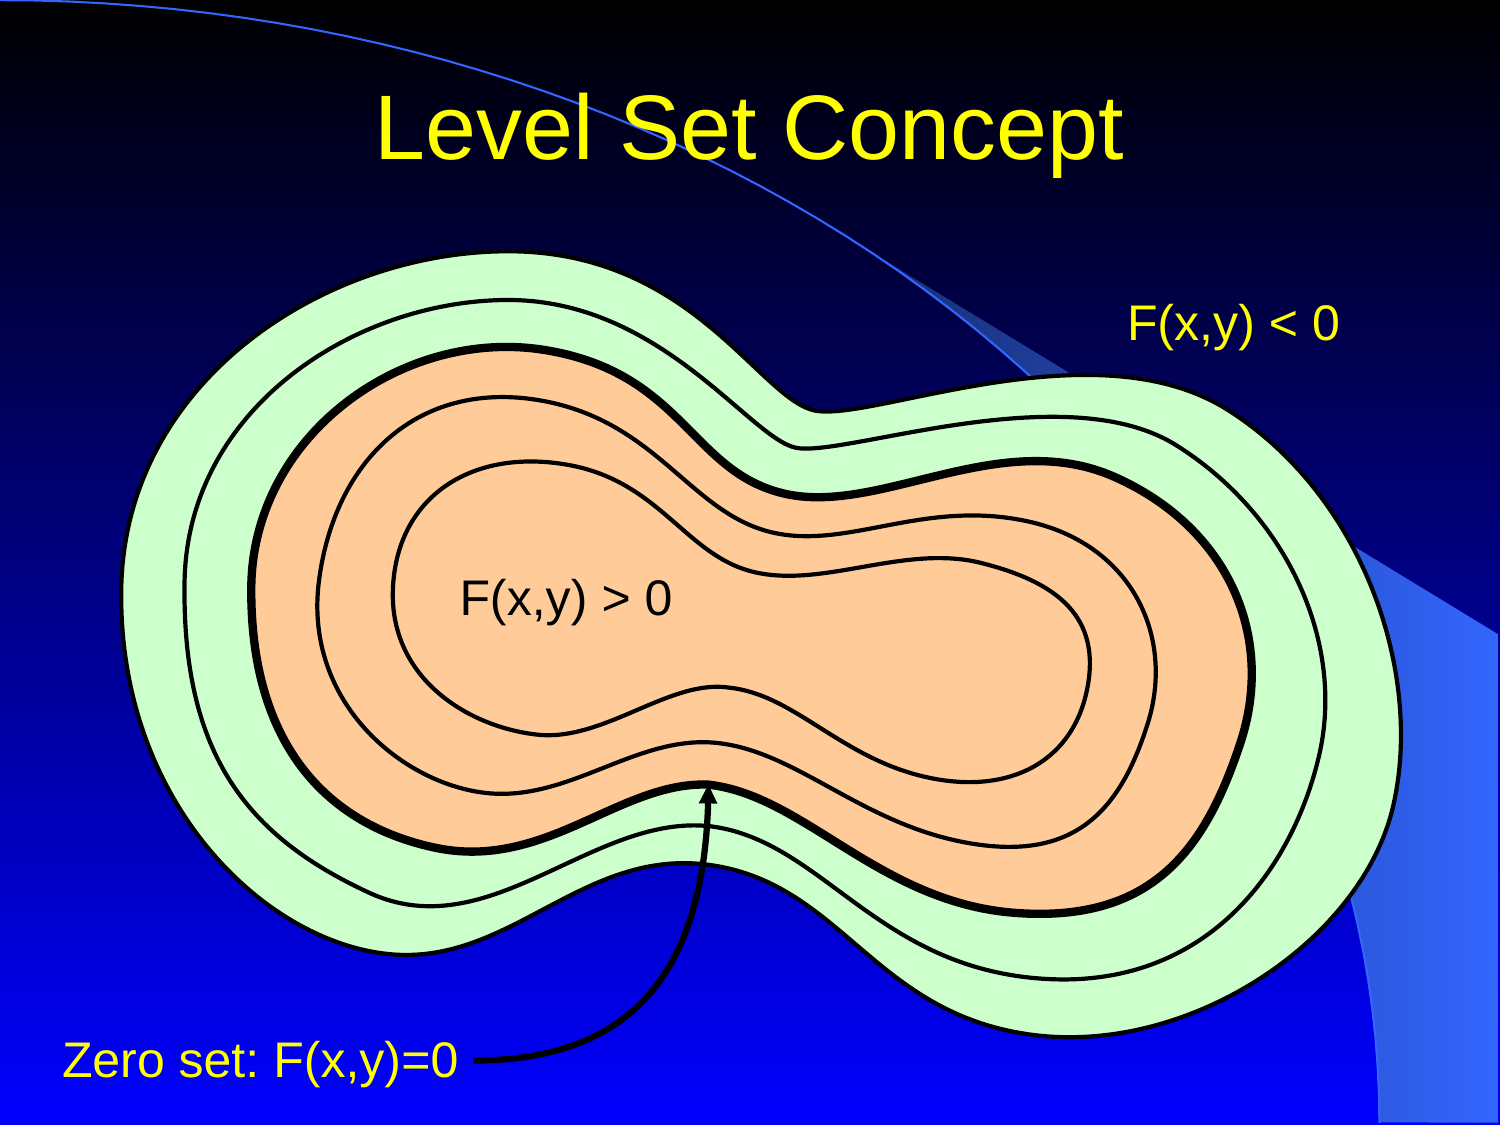

# Level Set Concept
F(x,y) < 0
F(x,y) > 0
Zero set: F(x,y)=0